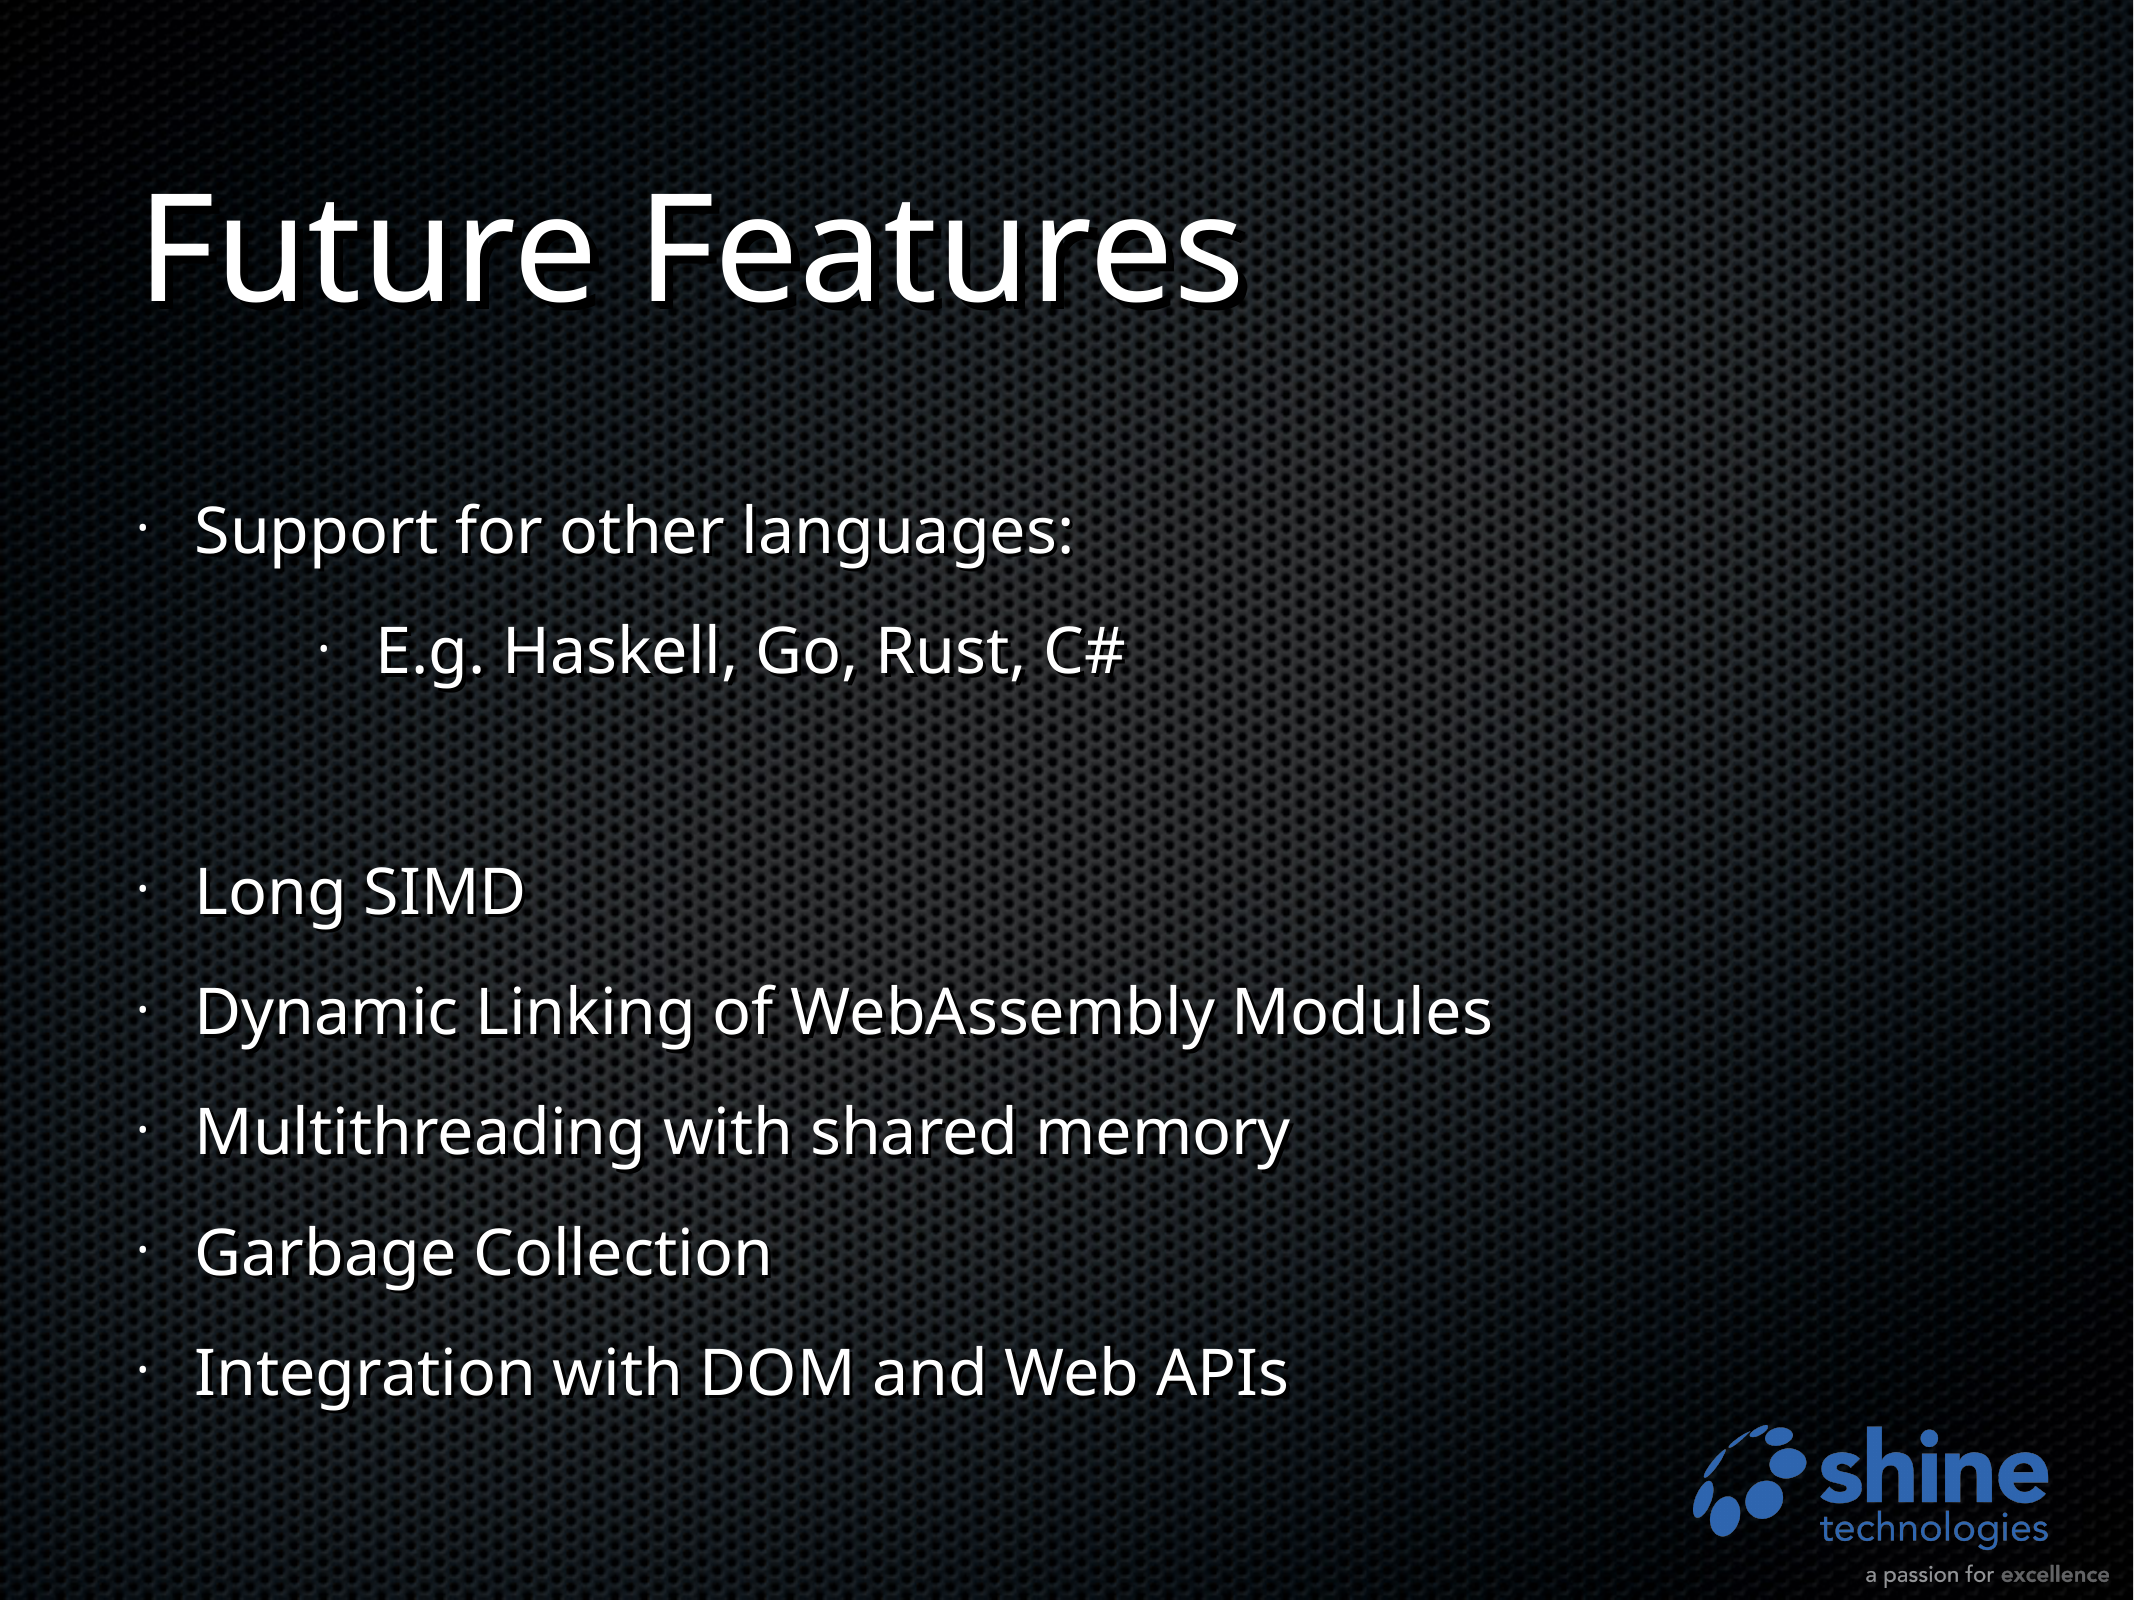

# Future Features
Support for other languages:
E.g. Haskell, Go, Rust, C#
Long SIMD
Dynamic Linking of WebAssembly Modules
Multithreading with shared memory
Garbage Collection
Integration with DOM and Web APIs